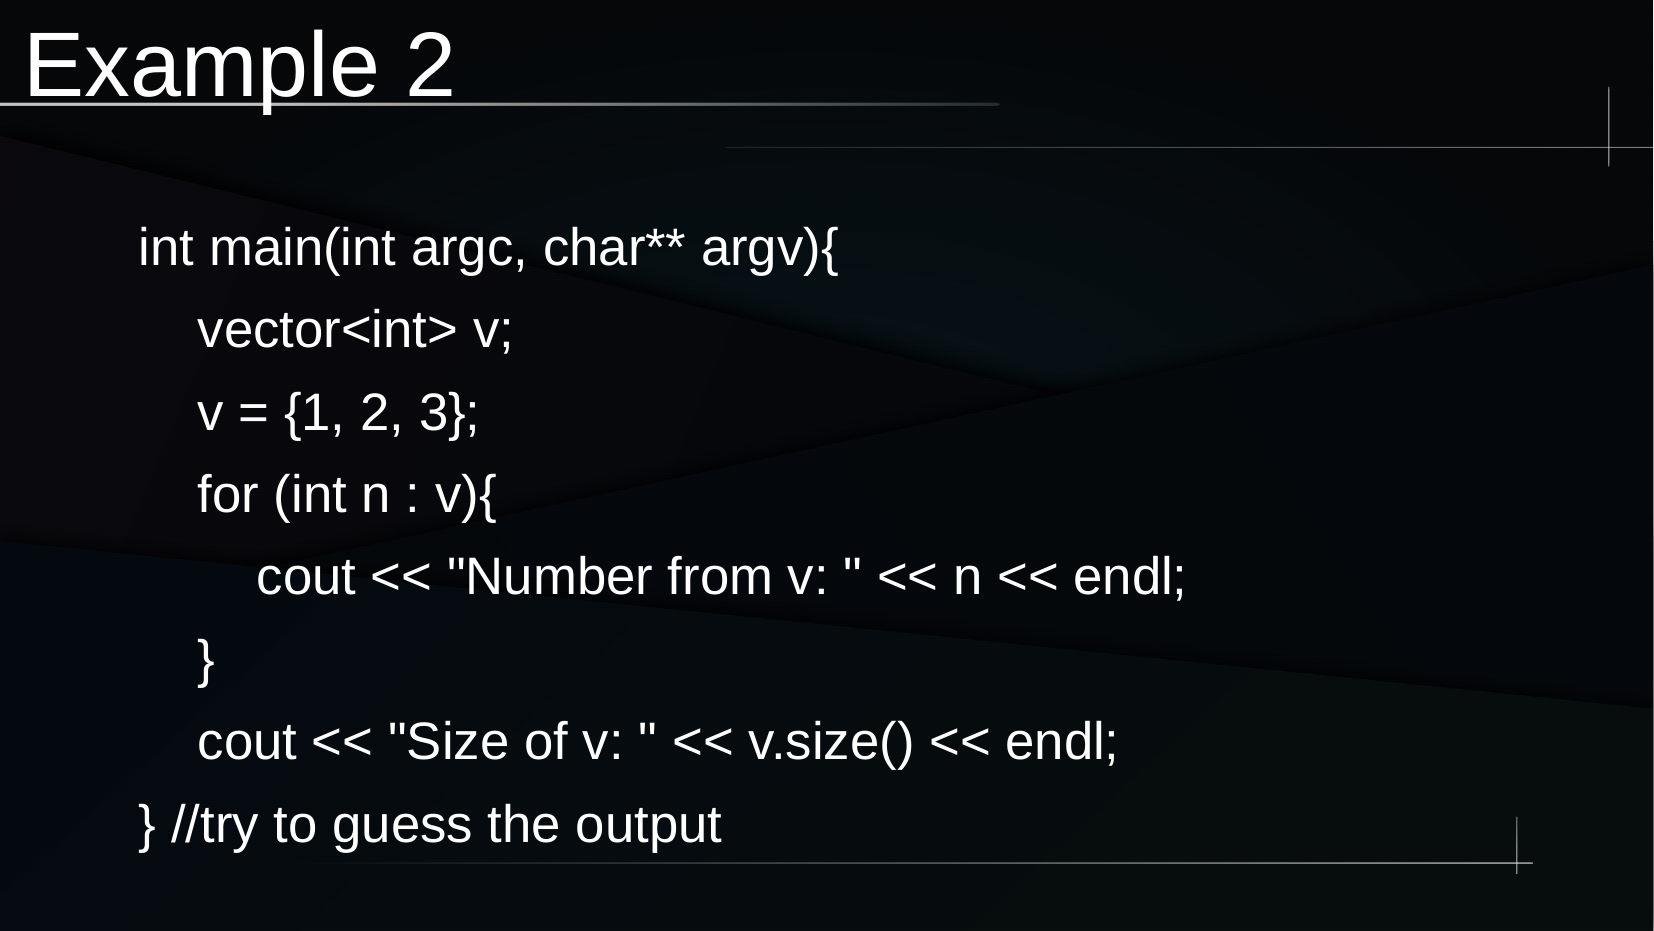

# Example 2
int main(int argc, char** argv){
 vector<int> v;
 v = {1, 2, 3};
 for (int n : v){
 cout << "Number from v: " << n << endl;
 }
 cout << "Size of v: " << v.size() << endl;
} //try to guess the output